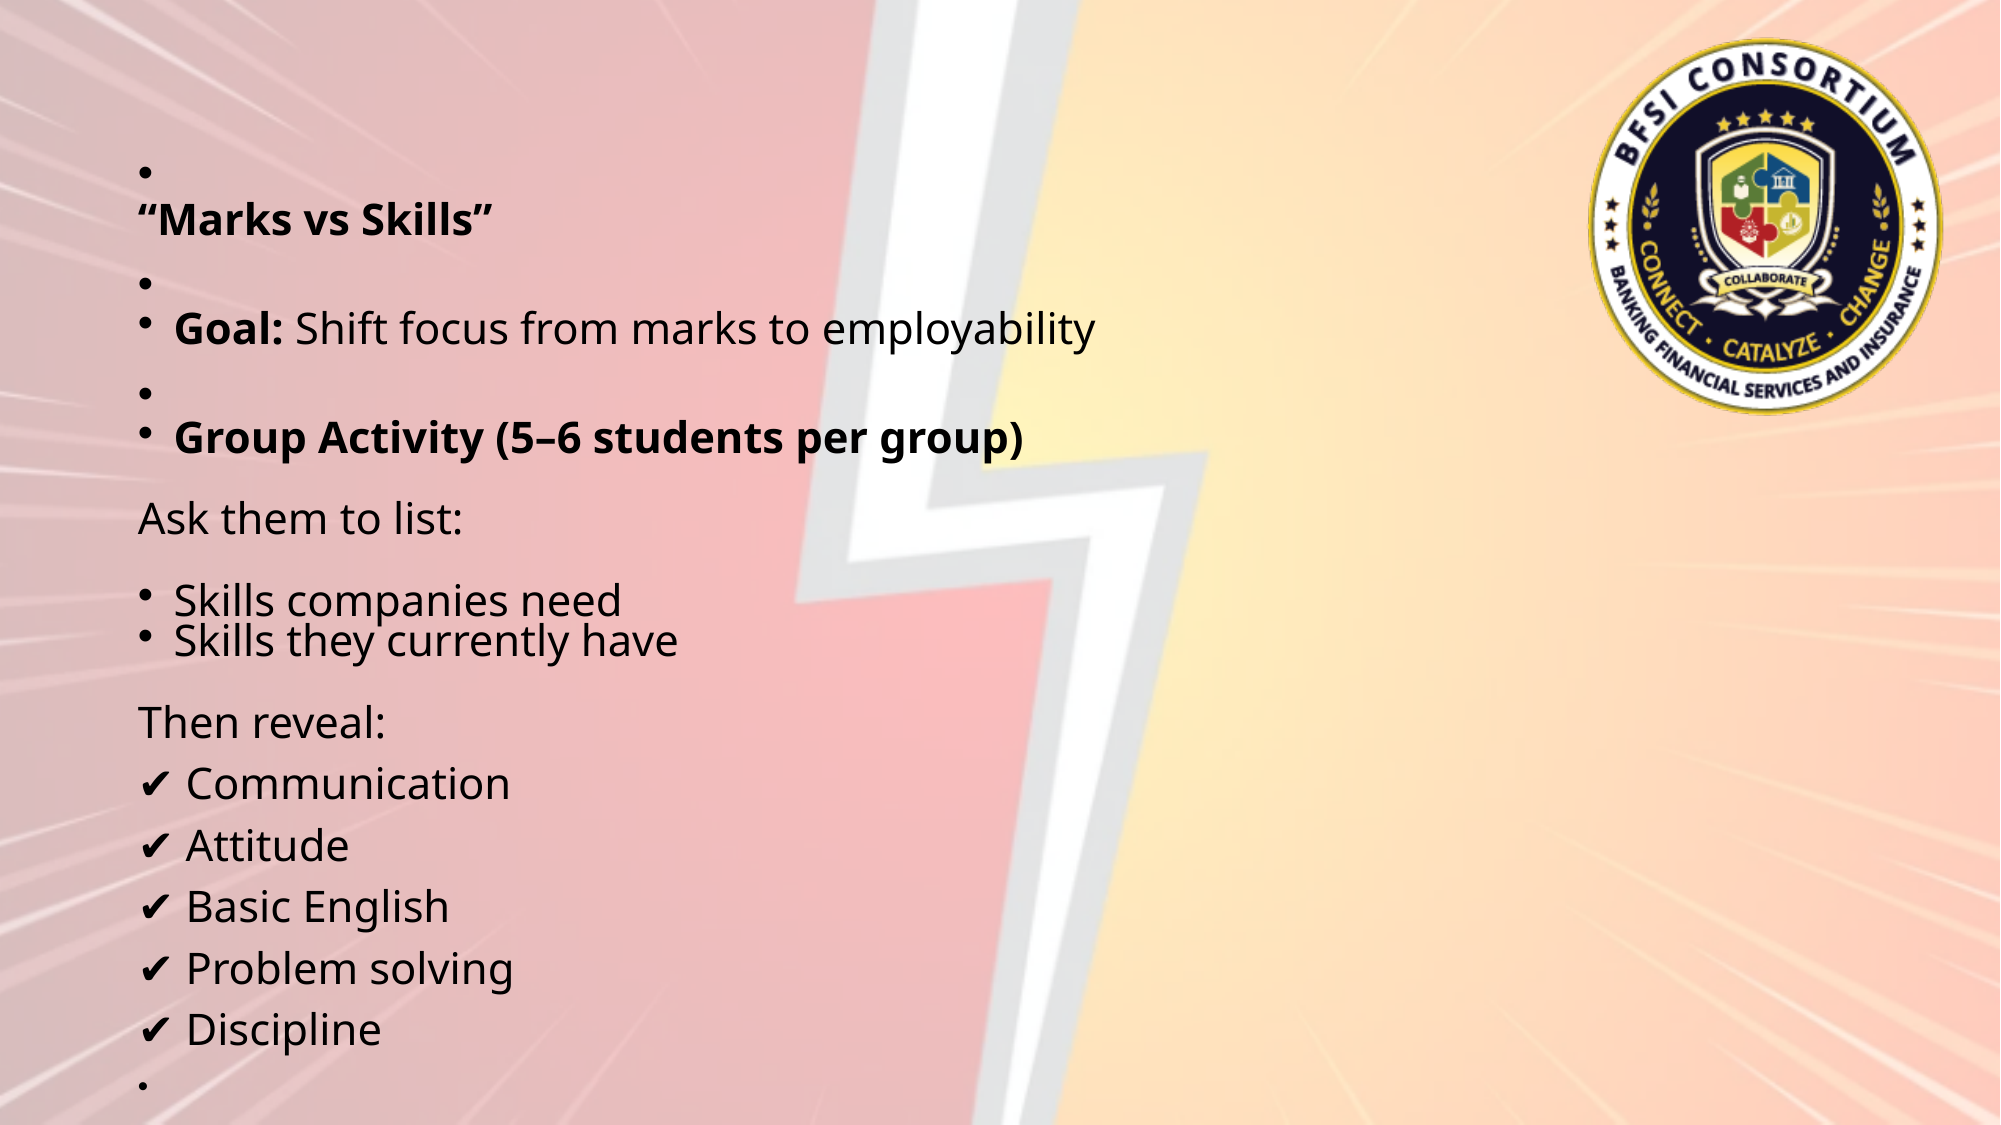

# “Marks vs Skills”
Goal: Shift focus from marks to employability
Group Activity (5–6 students per group)
Ask them to list:
Skills companies need
Skills they currently have
Then reveal:
✔ Communication
✔ Attitude
✔ Basic English
✔ Problem solving
✔ Discipline